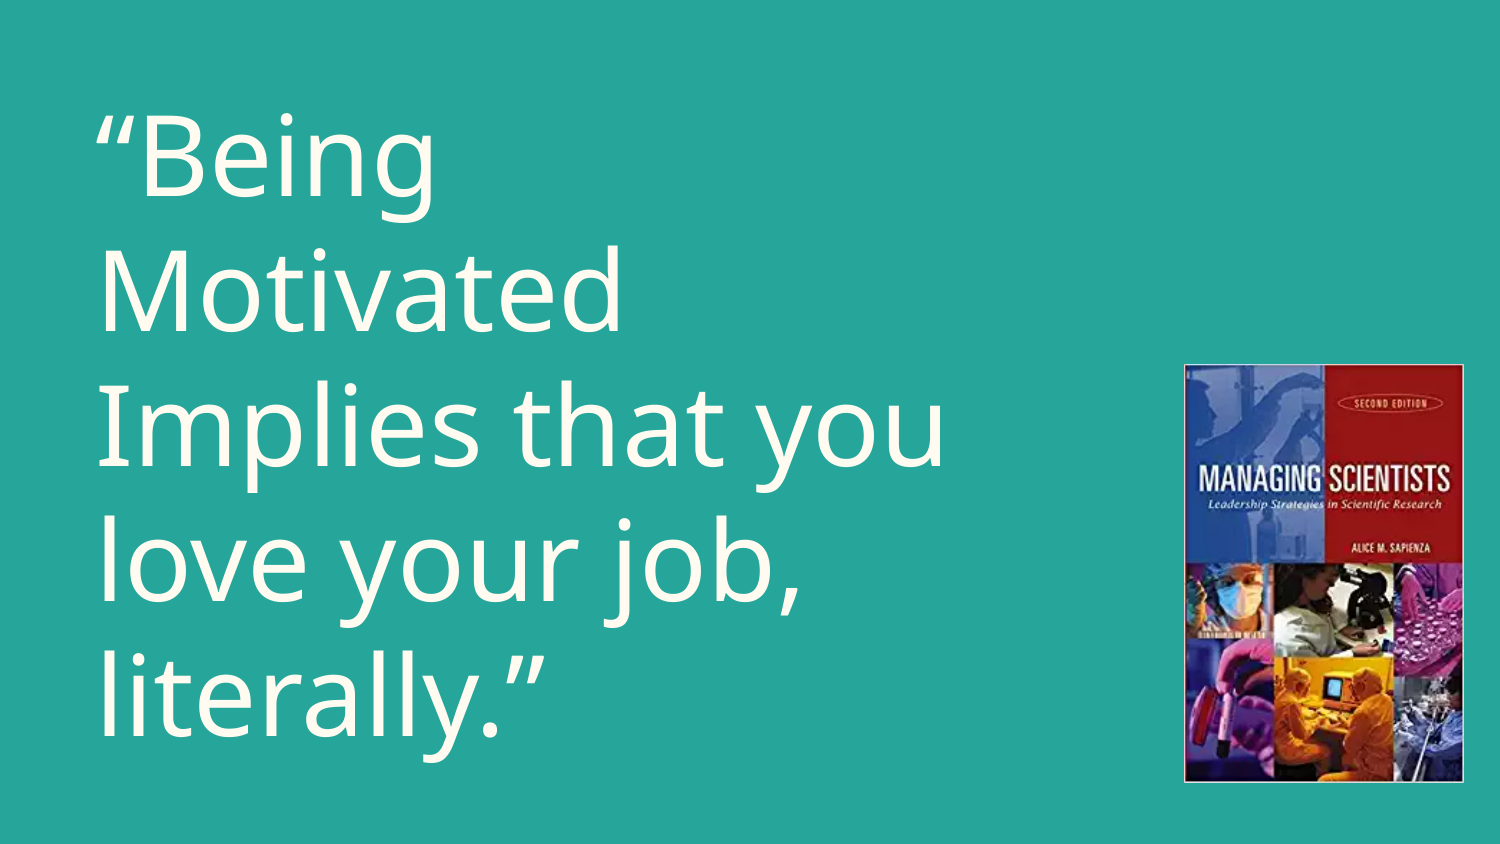

# “Being Motivated Implies that you love your job, literally.”